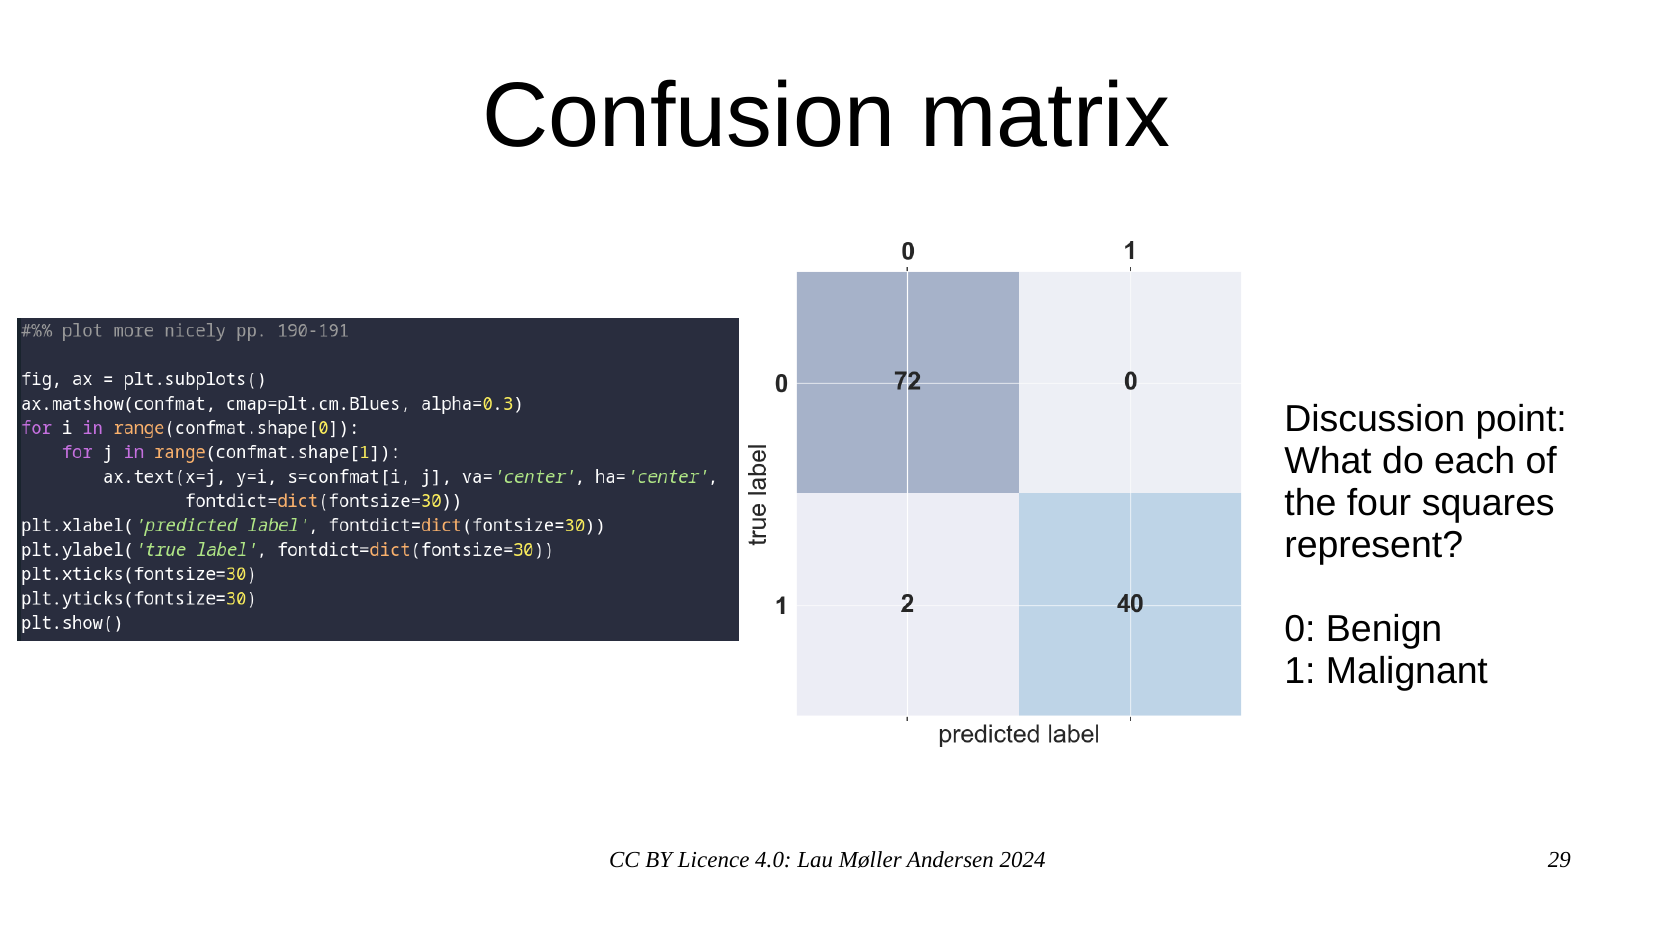

# Confusion matrix
Discussion point:
What do each of the four squares represent?
0: Benign
1: Malignant
CC BY Licence 4.0: Lau Møller Andersen 2024
29